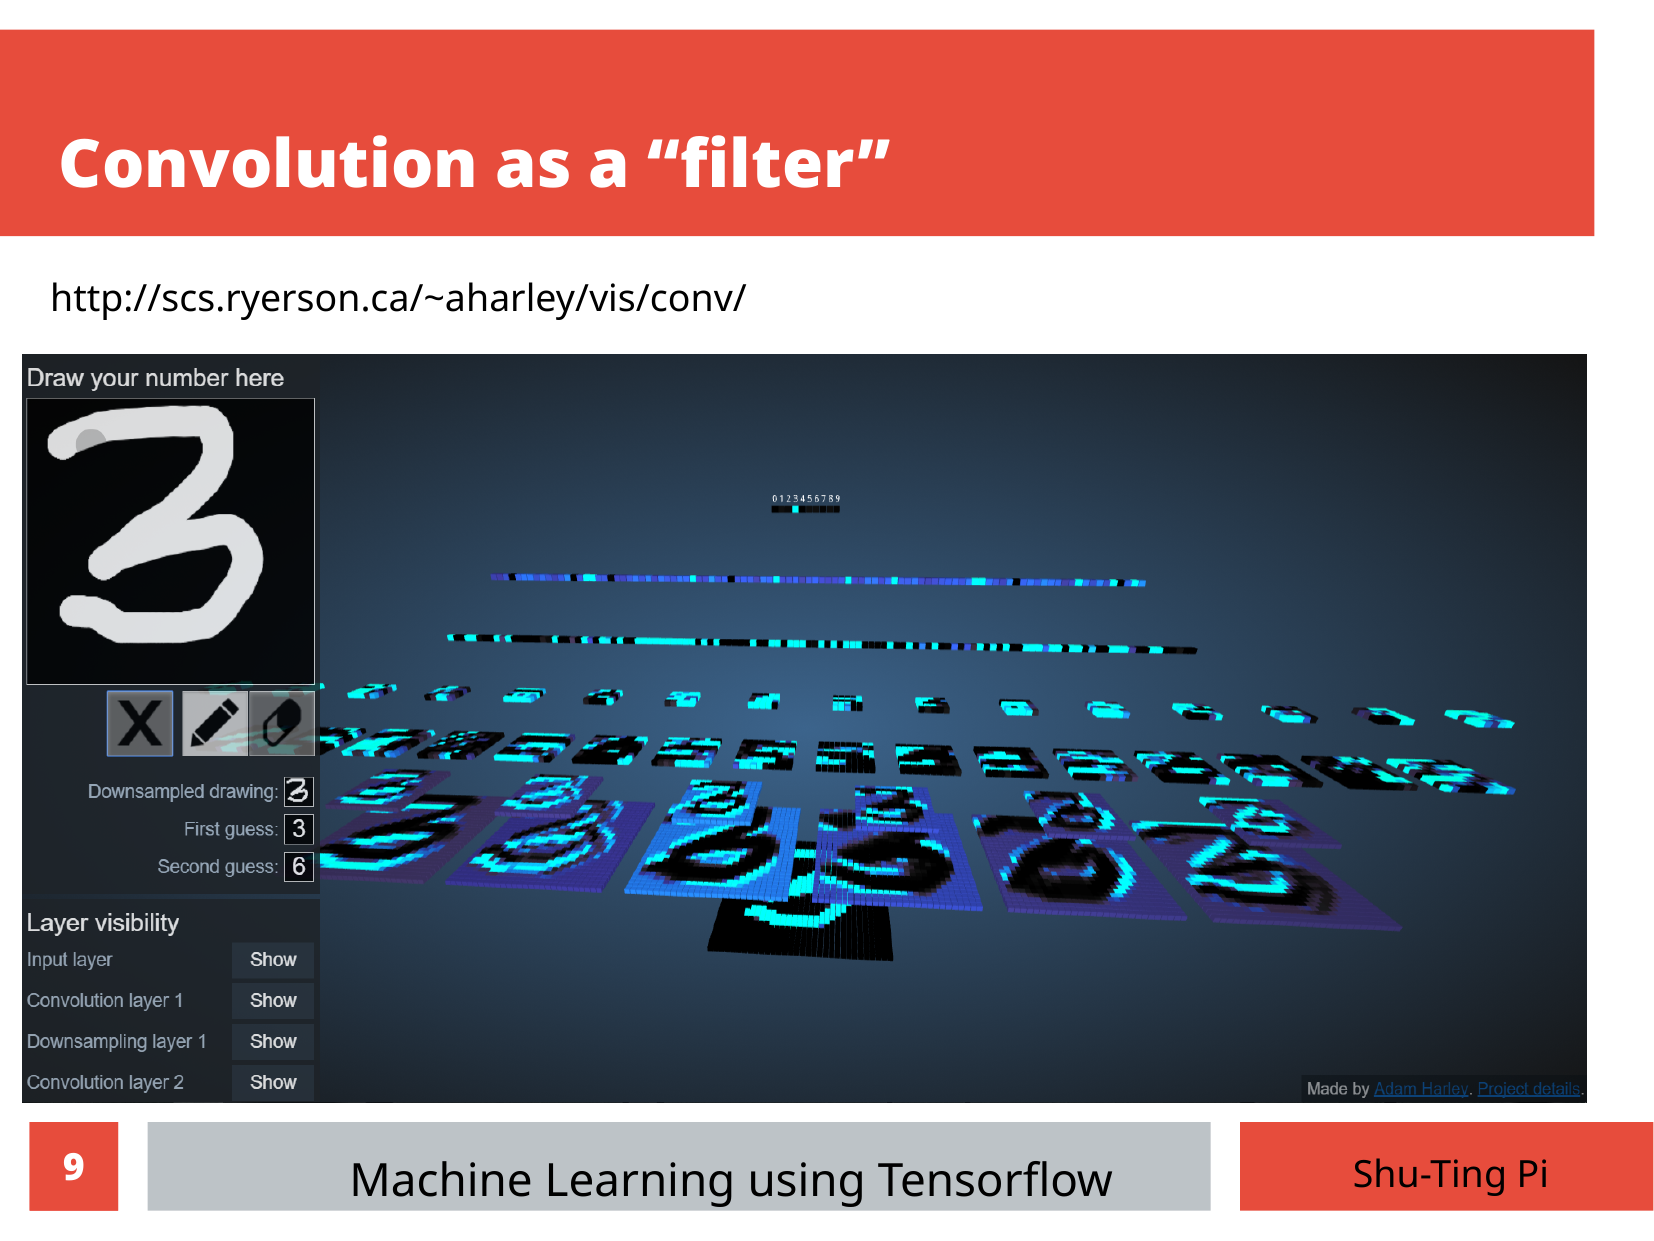

# Convolution as a “filter”
http://scs.ryerson.ca/~aharley/vis/conv/
9
Machine Learning using Tensorflow
Shu-Ting Pi